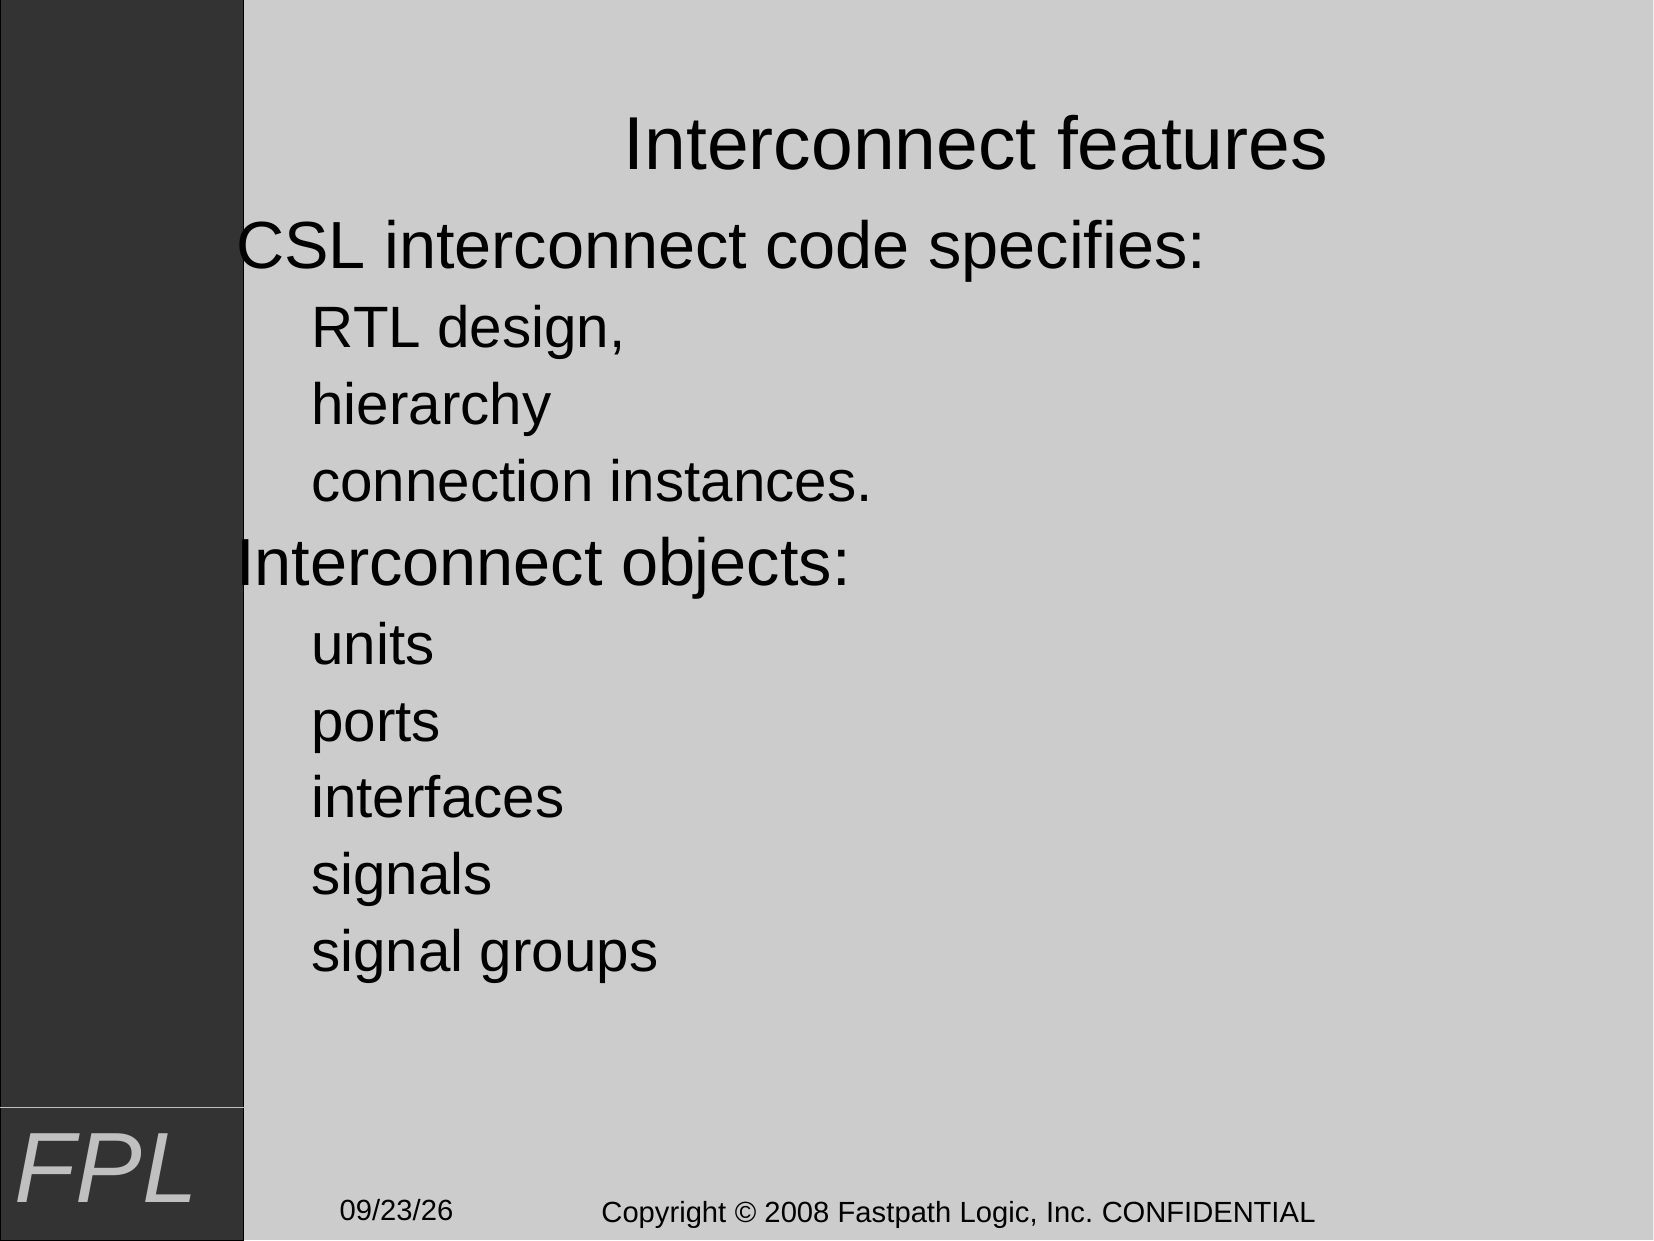

# Interconnect features
CSL interconnect code specifies:
RTL design,
hierarchy
connection instances.
Interconnect objects:
units
ports
interfaces
signals
signal groups
Copyright Fastpath Logic Inc. @2007